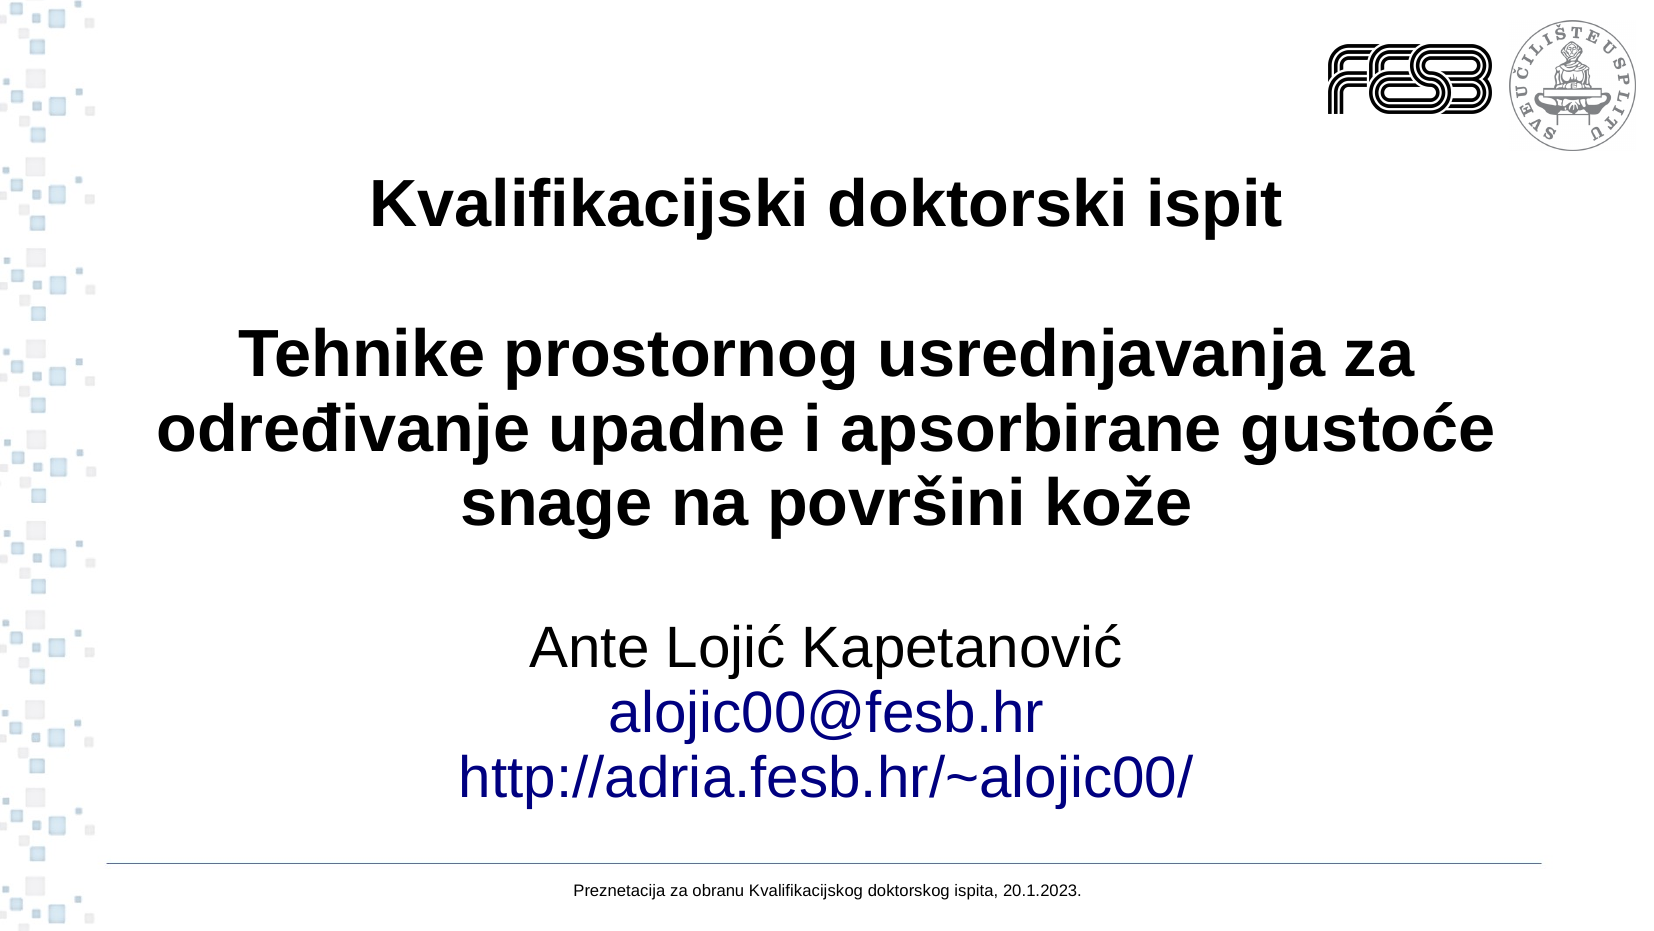

Kvalifikacijski doktorski ispit
Tehnike prostornog usrednjavanja za određivanje upadne i apsorbirane gustoće snage na površini kože
Ante Lojić Kapetanović
alojic00@fesb.hr
http://adria.fesb.hr/~alojic00/
Preznetacija za obranu Kvalifikacijskog doktorskog ispita, 20.1.2023.